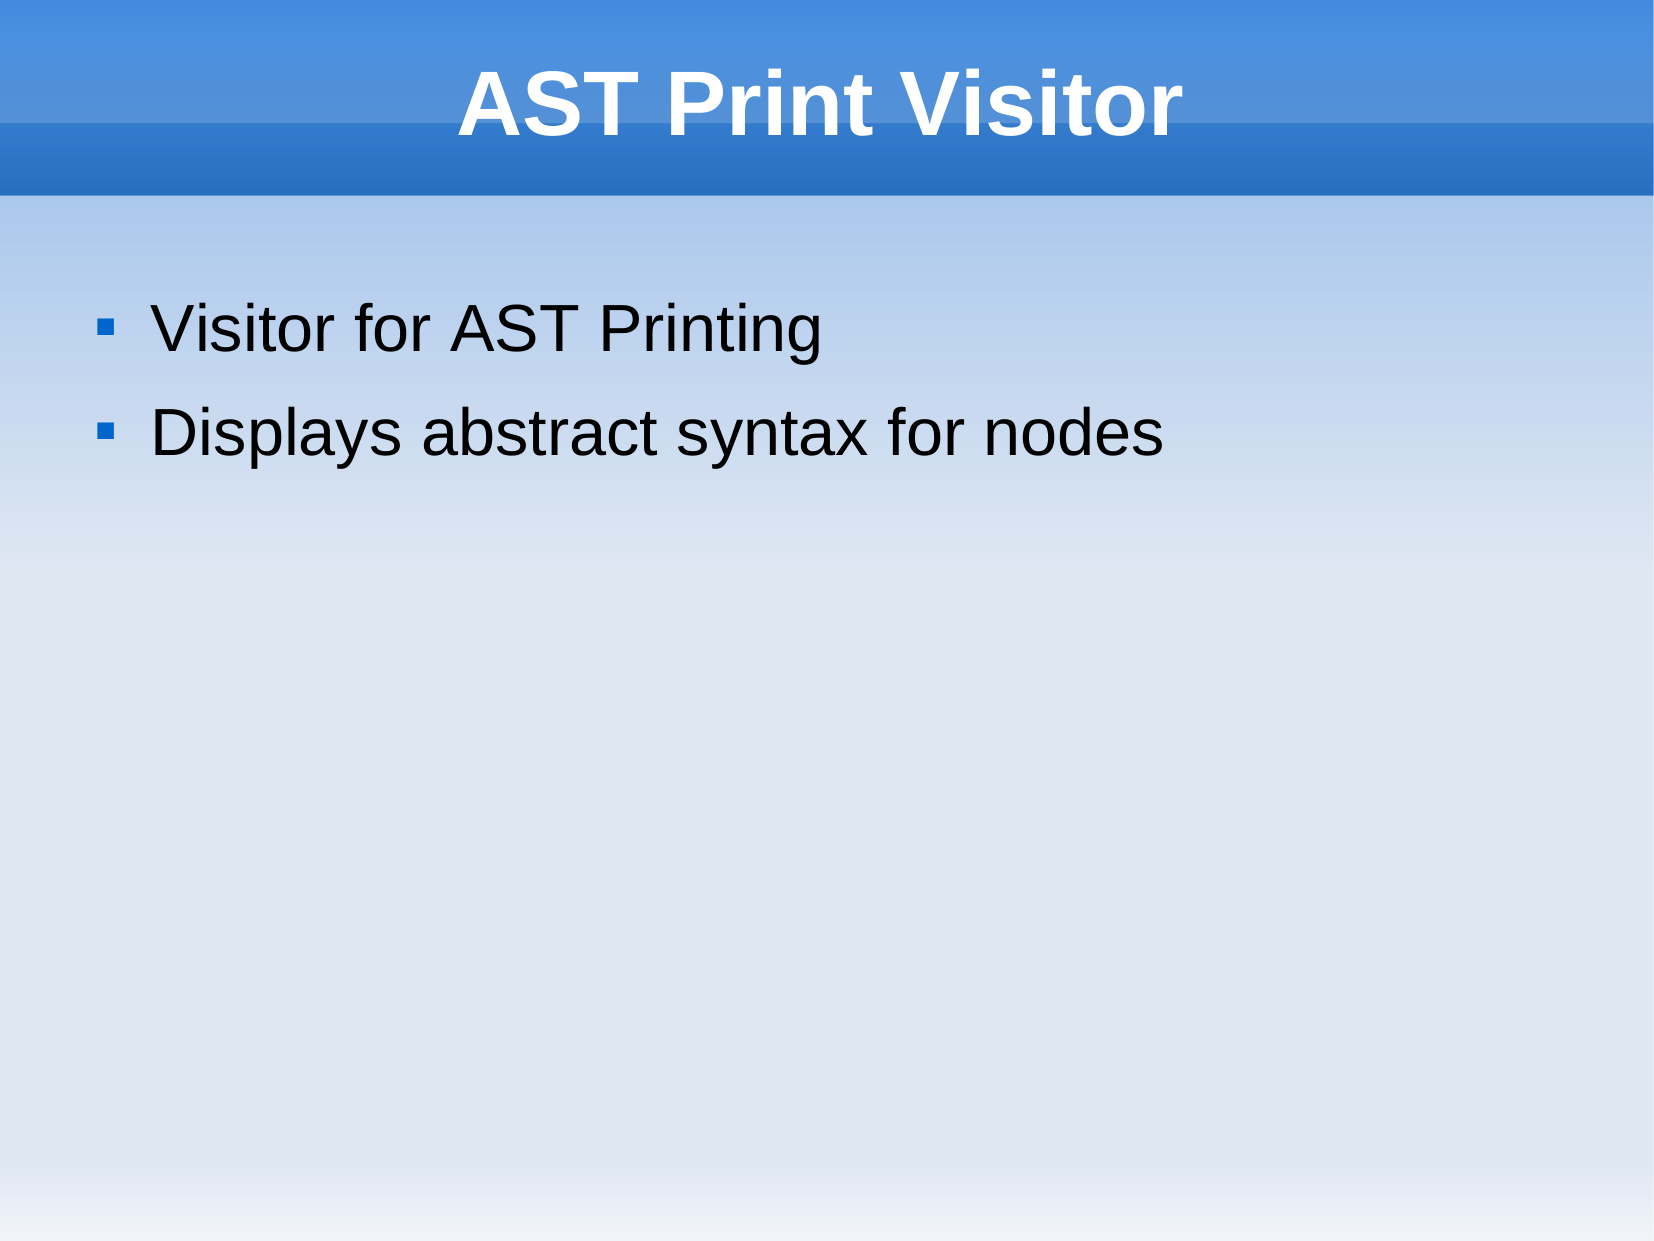

# AST Print Visitor
Visitor for AST Printing
Displays abstract syntax for nodes